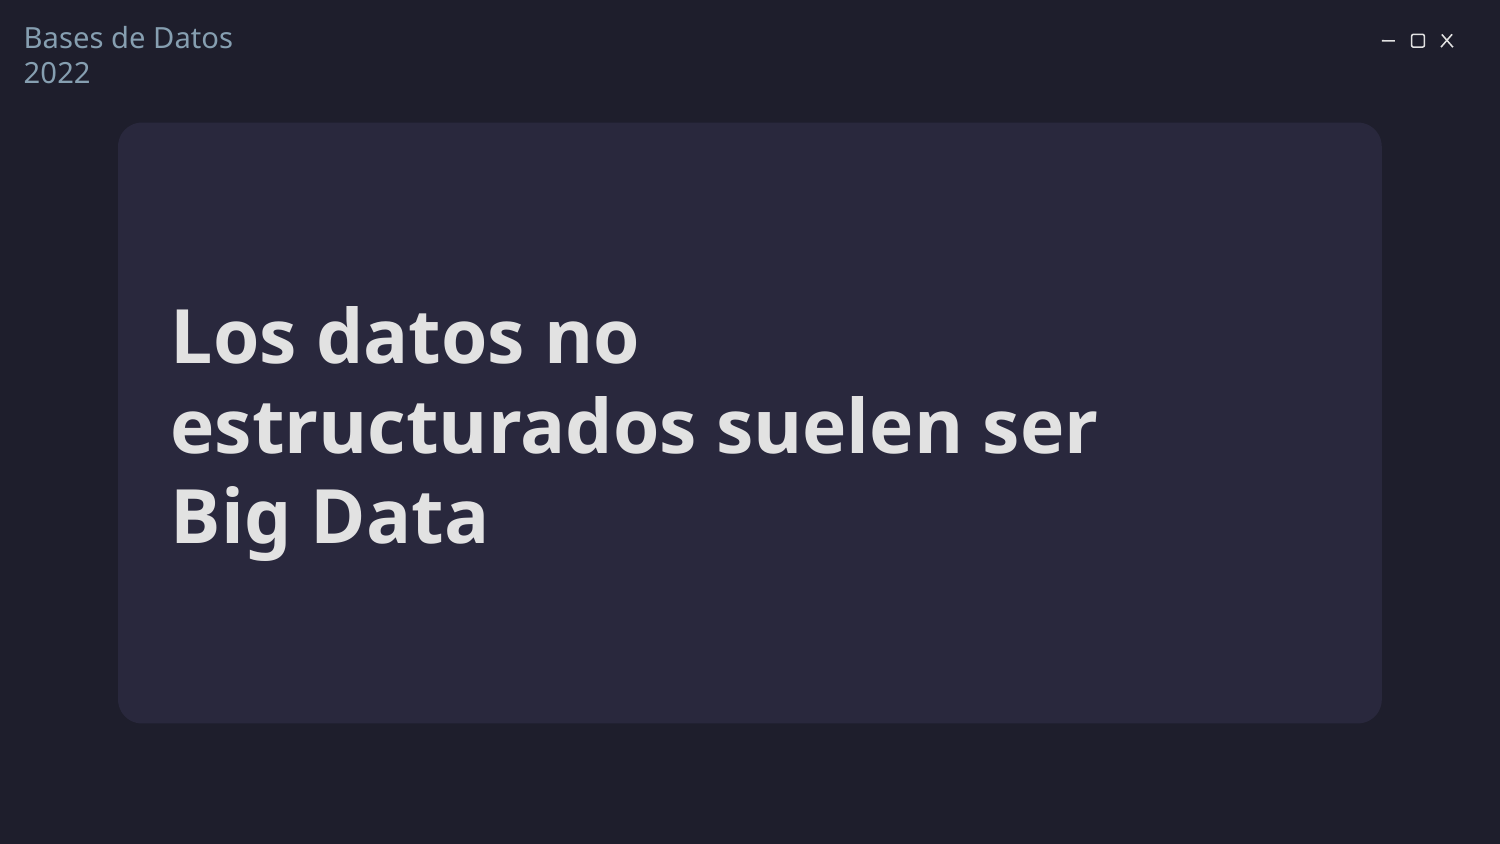

# Los datos no estructurados suelen ser Big Data